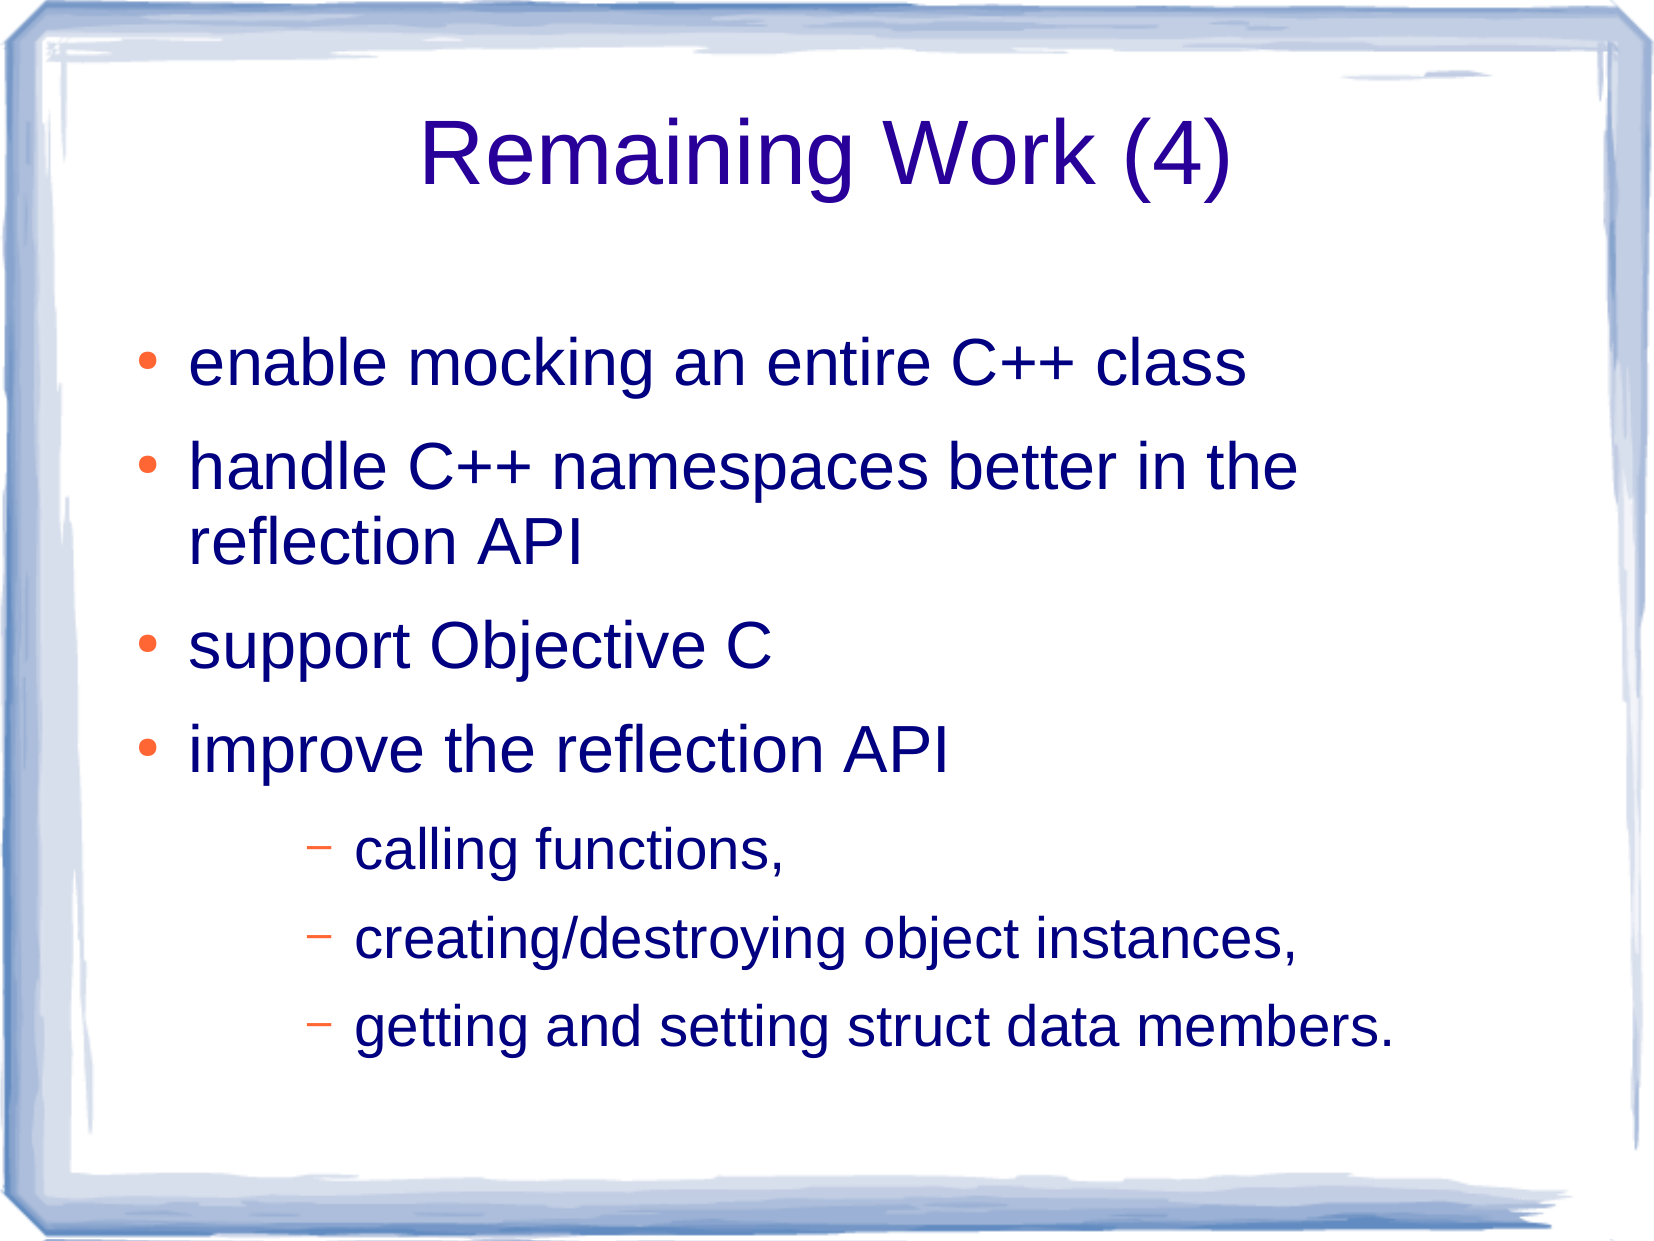

# Remaining Work (4)
enable mocking an entire C++ class
handle C++ namespaces better in the reflection API
support Objective C
improve the reflection API
calling functions,
creating/destroying object instances,
getting and setting struct data members.